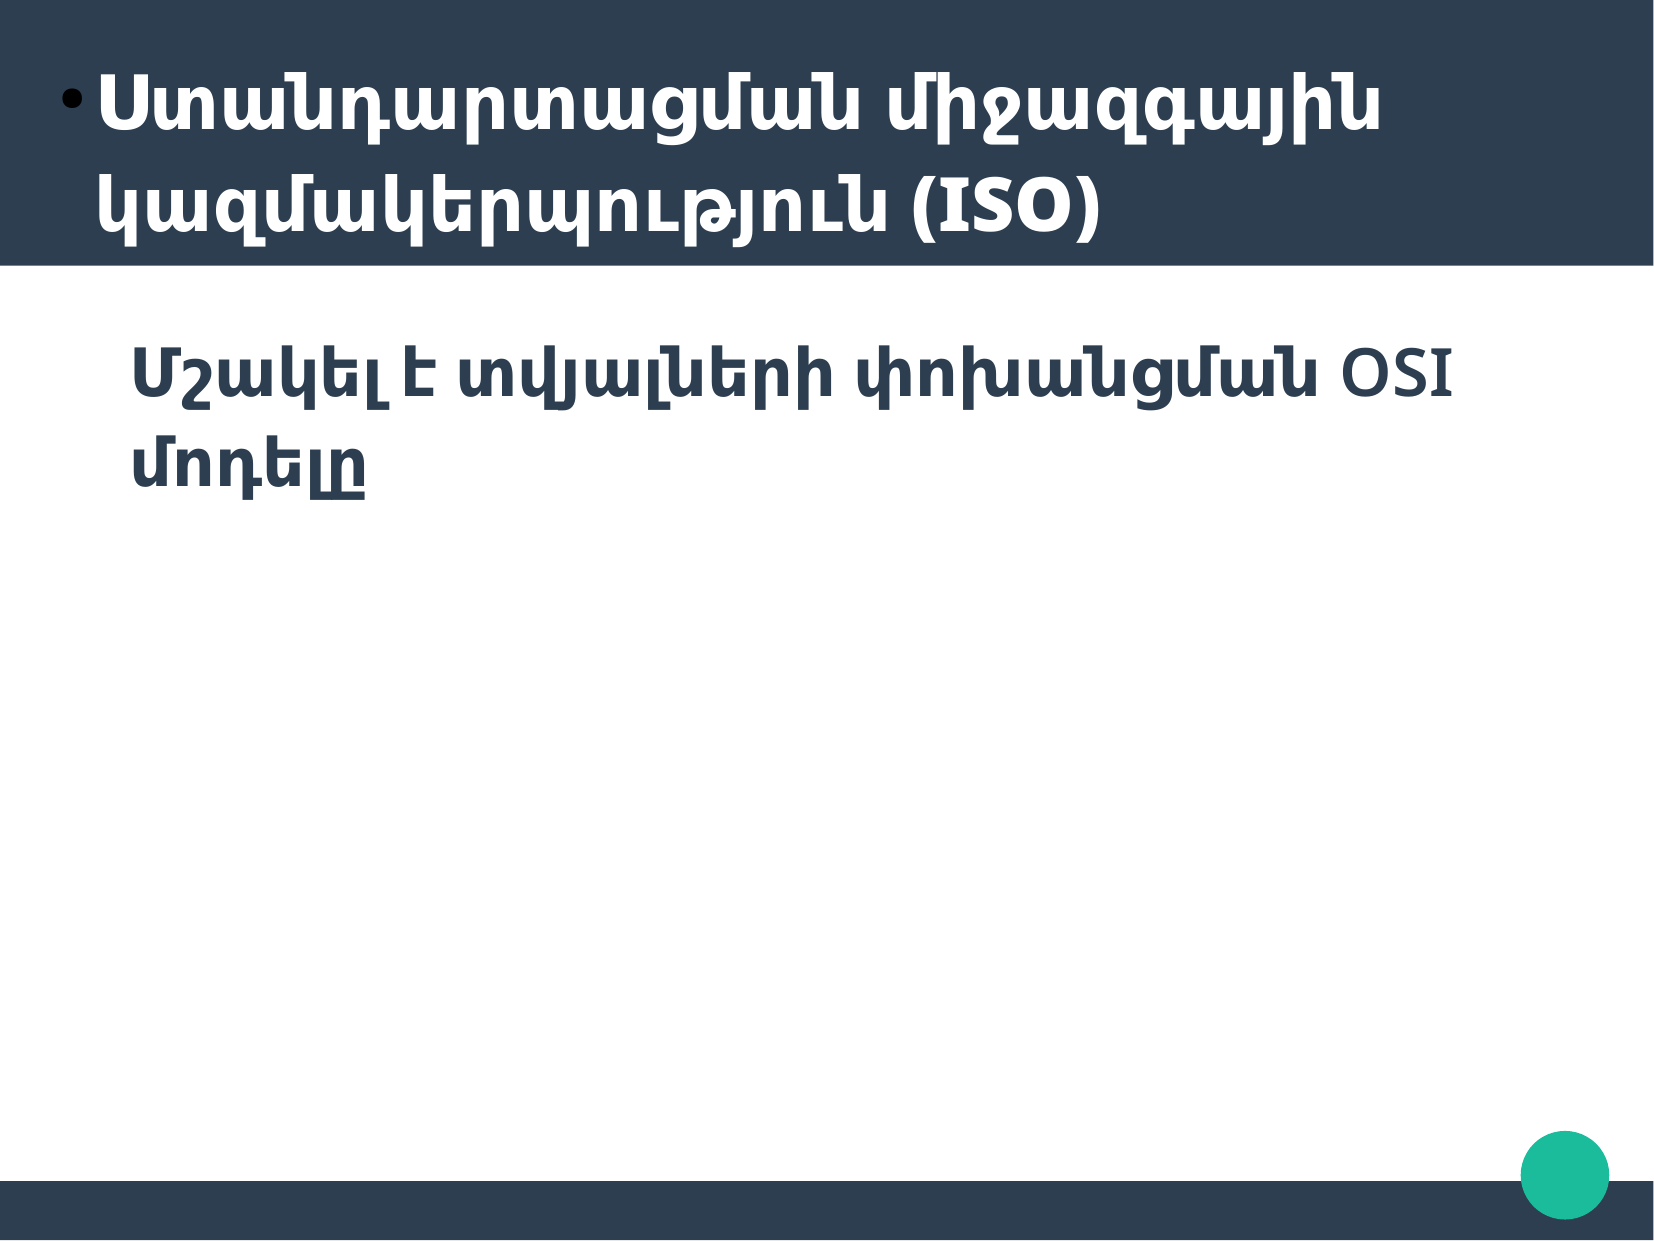

# Ստանդարտացման միջազգային կազմակերպություն (ISO)
Մշակել է տվյալների փոխանցման OSI մոդելը